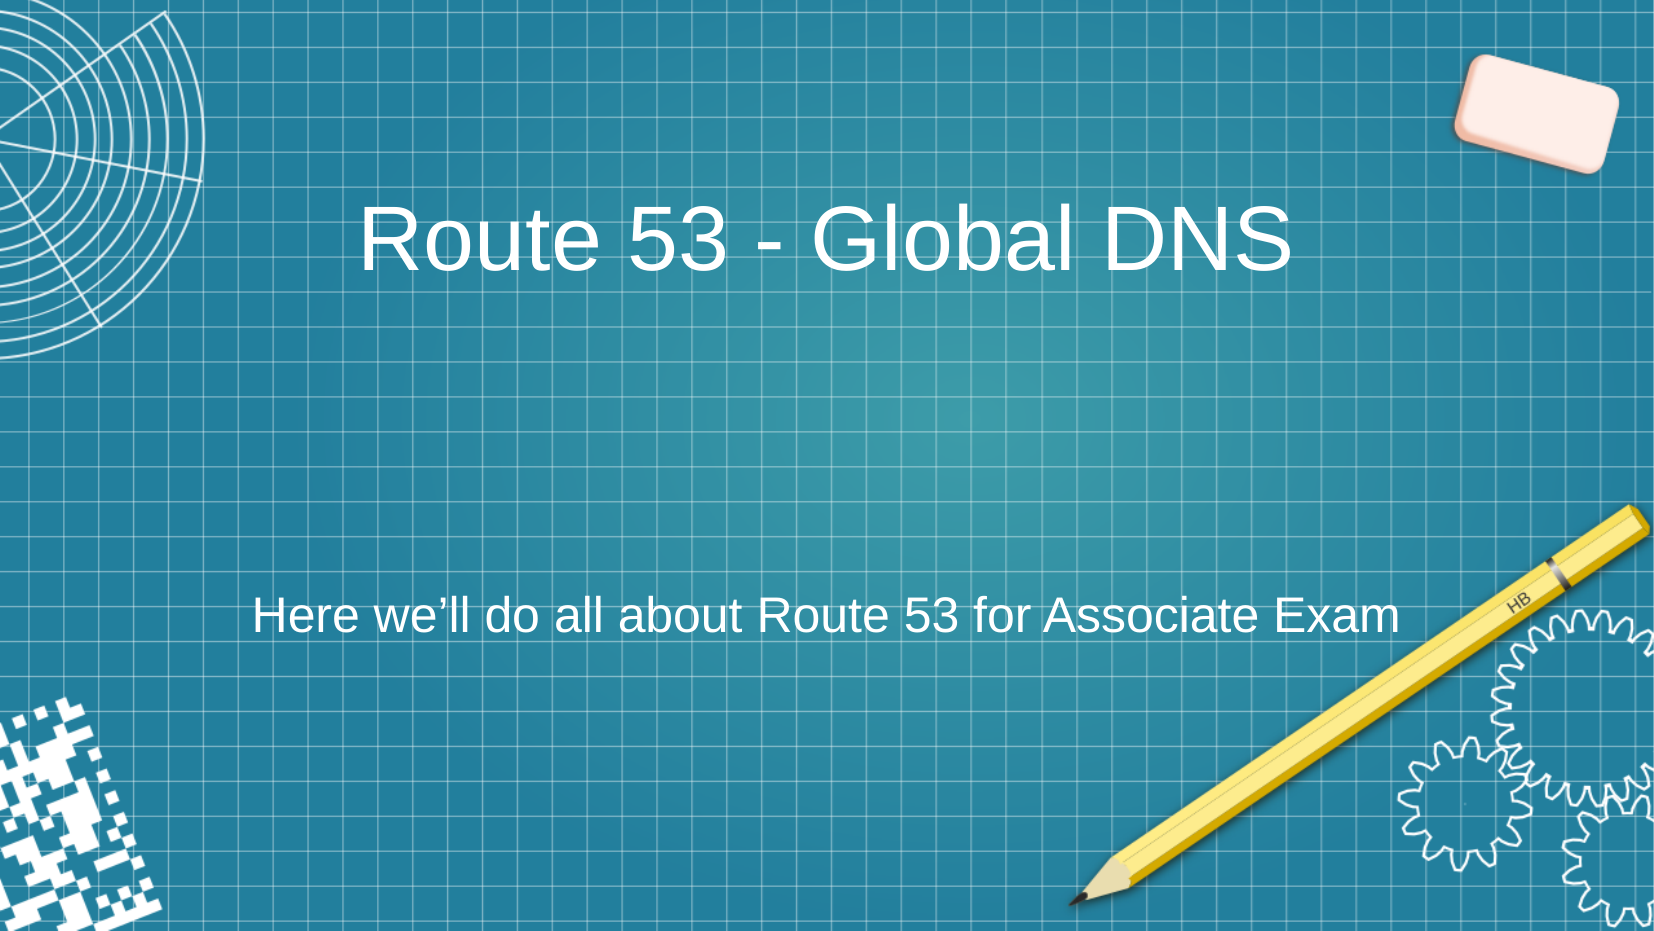

# Route 53 - Global DNS
Here we’ll do all about Route 53 for Associate Exam